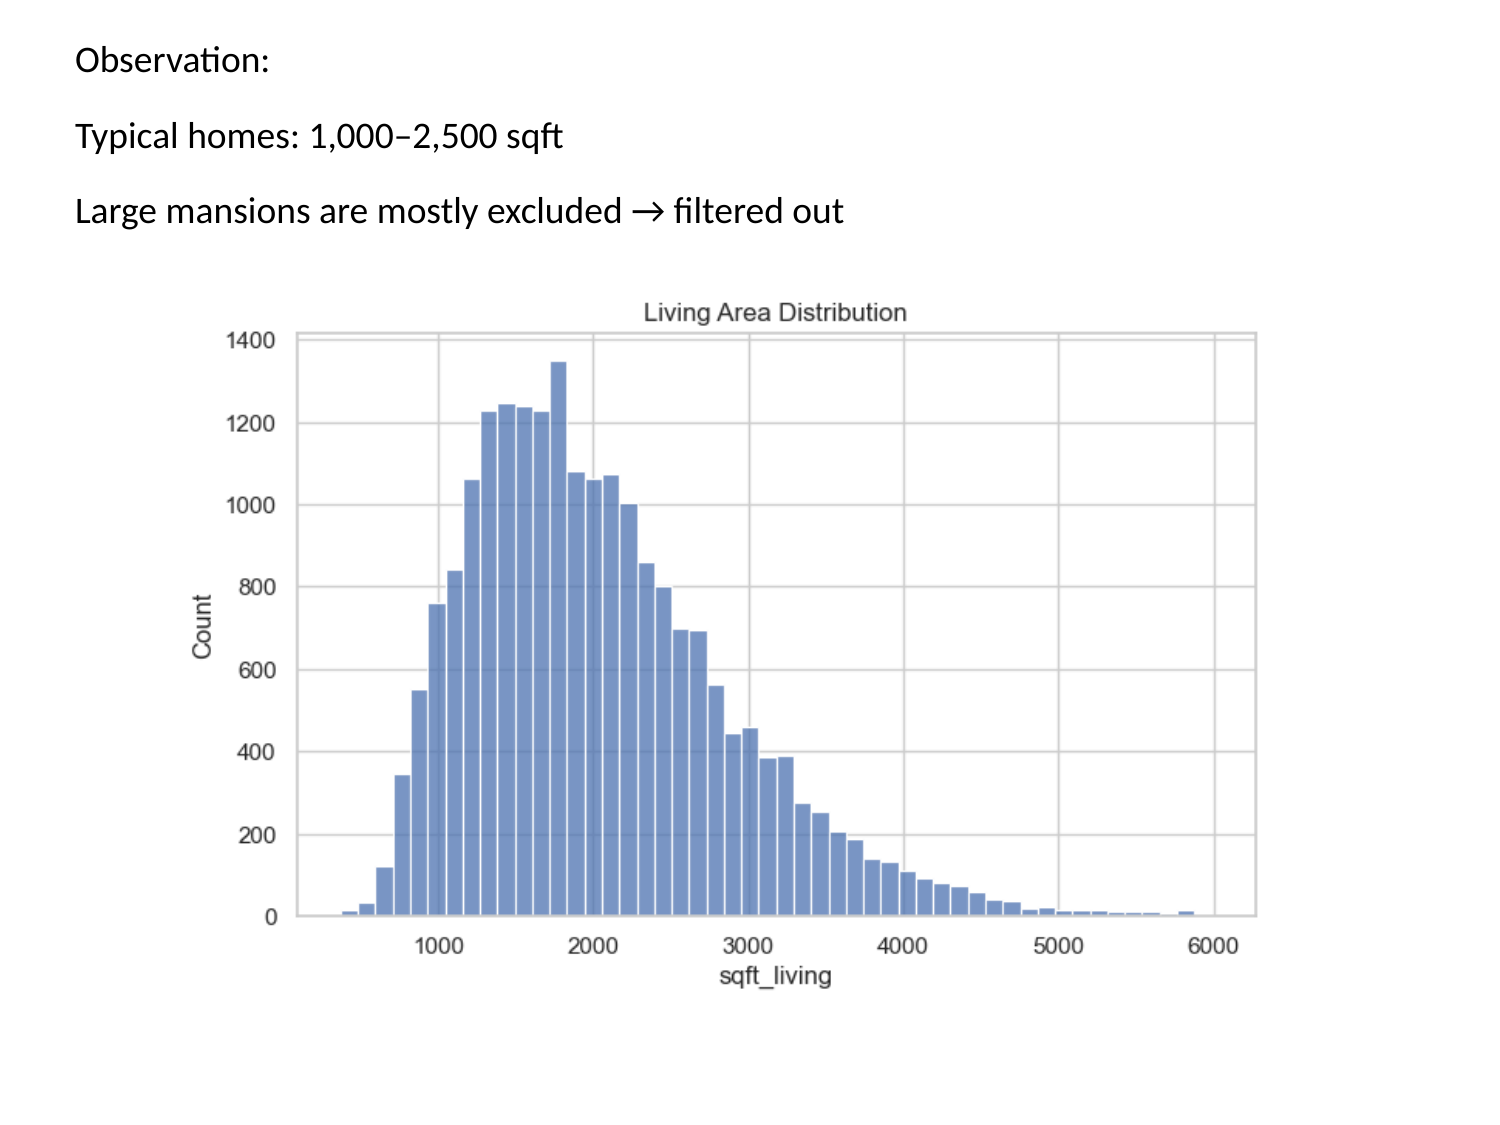

# Observation: Typical homes: 1,000–2,500 sqft Large mansions are mostly excluded → filtered out